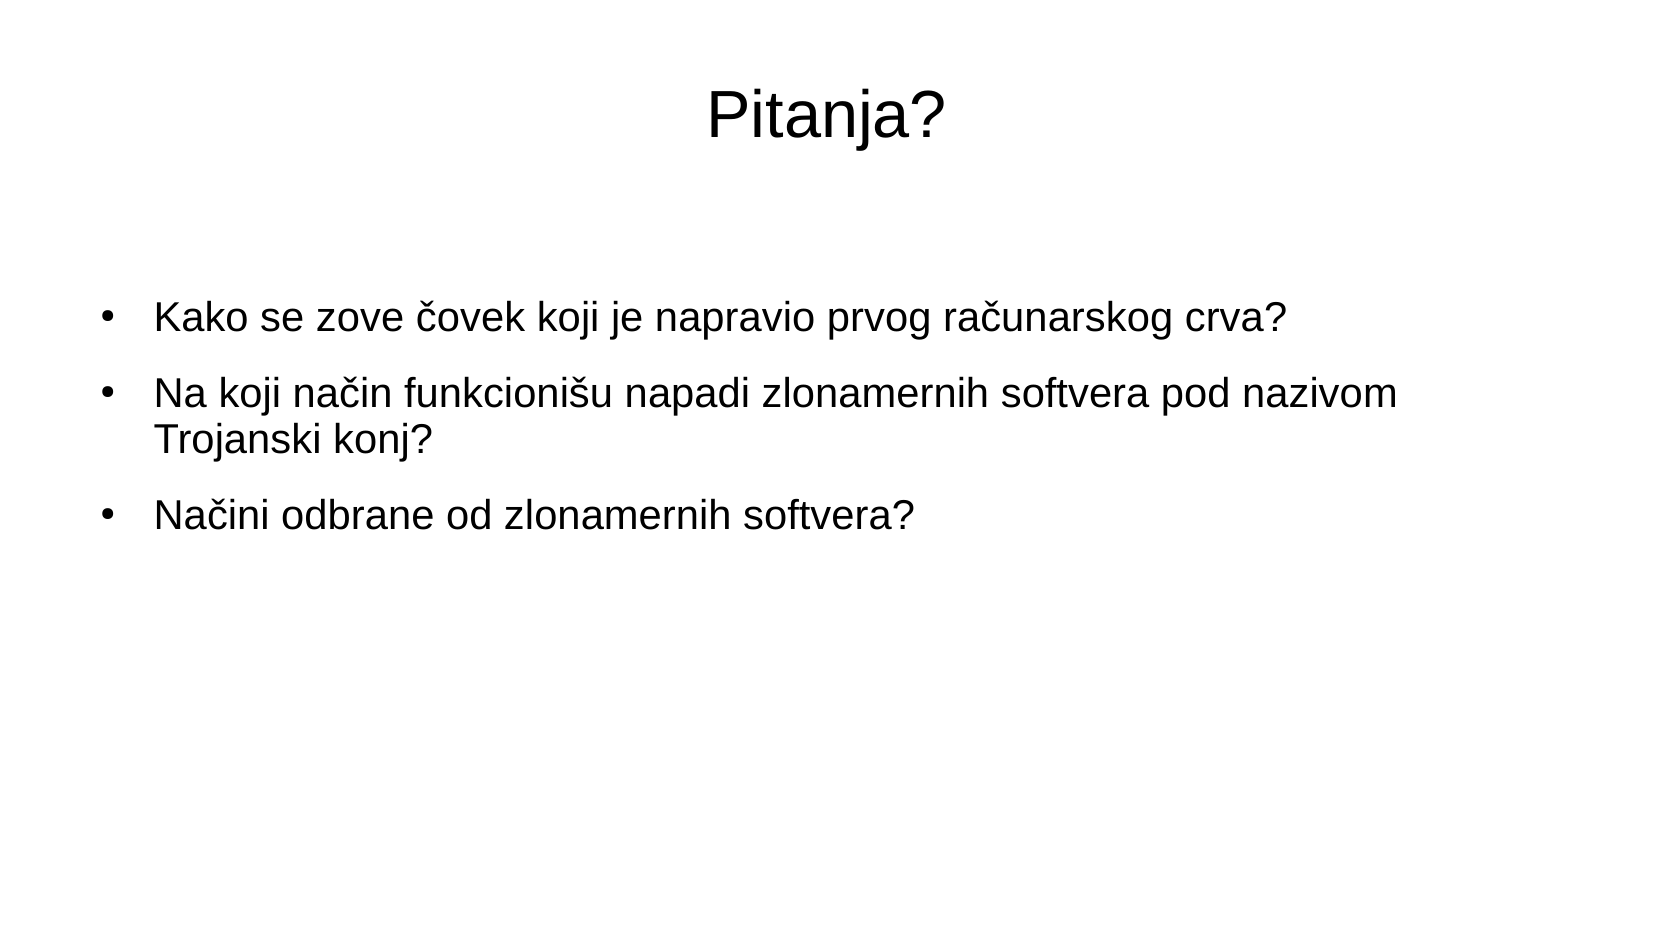

# Pitanja?
Kako se zove čovek koji je napravio prvog računarskog crva?
Na koji način funkcionišu napadi zlonamernih softvera pod nazivom Trojanski konj?
Načini odbrane od zlonamernih softvera?